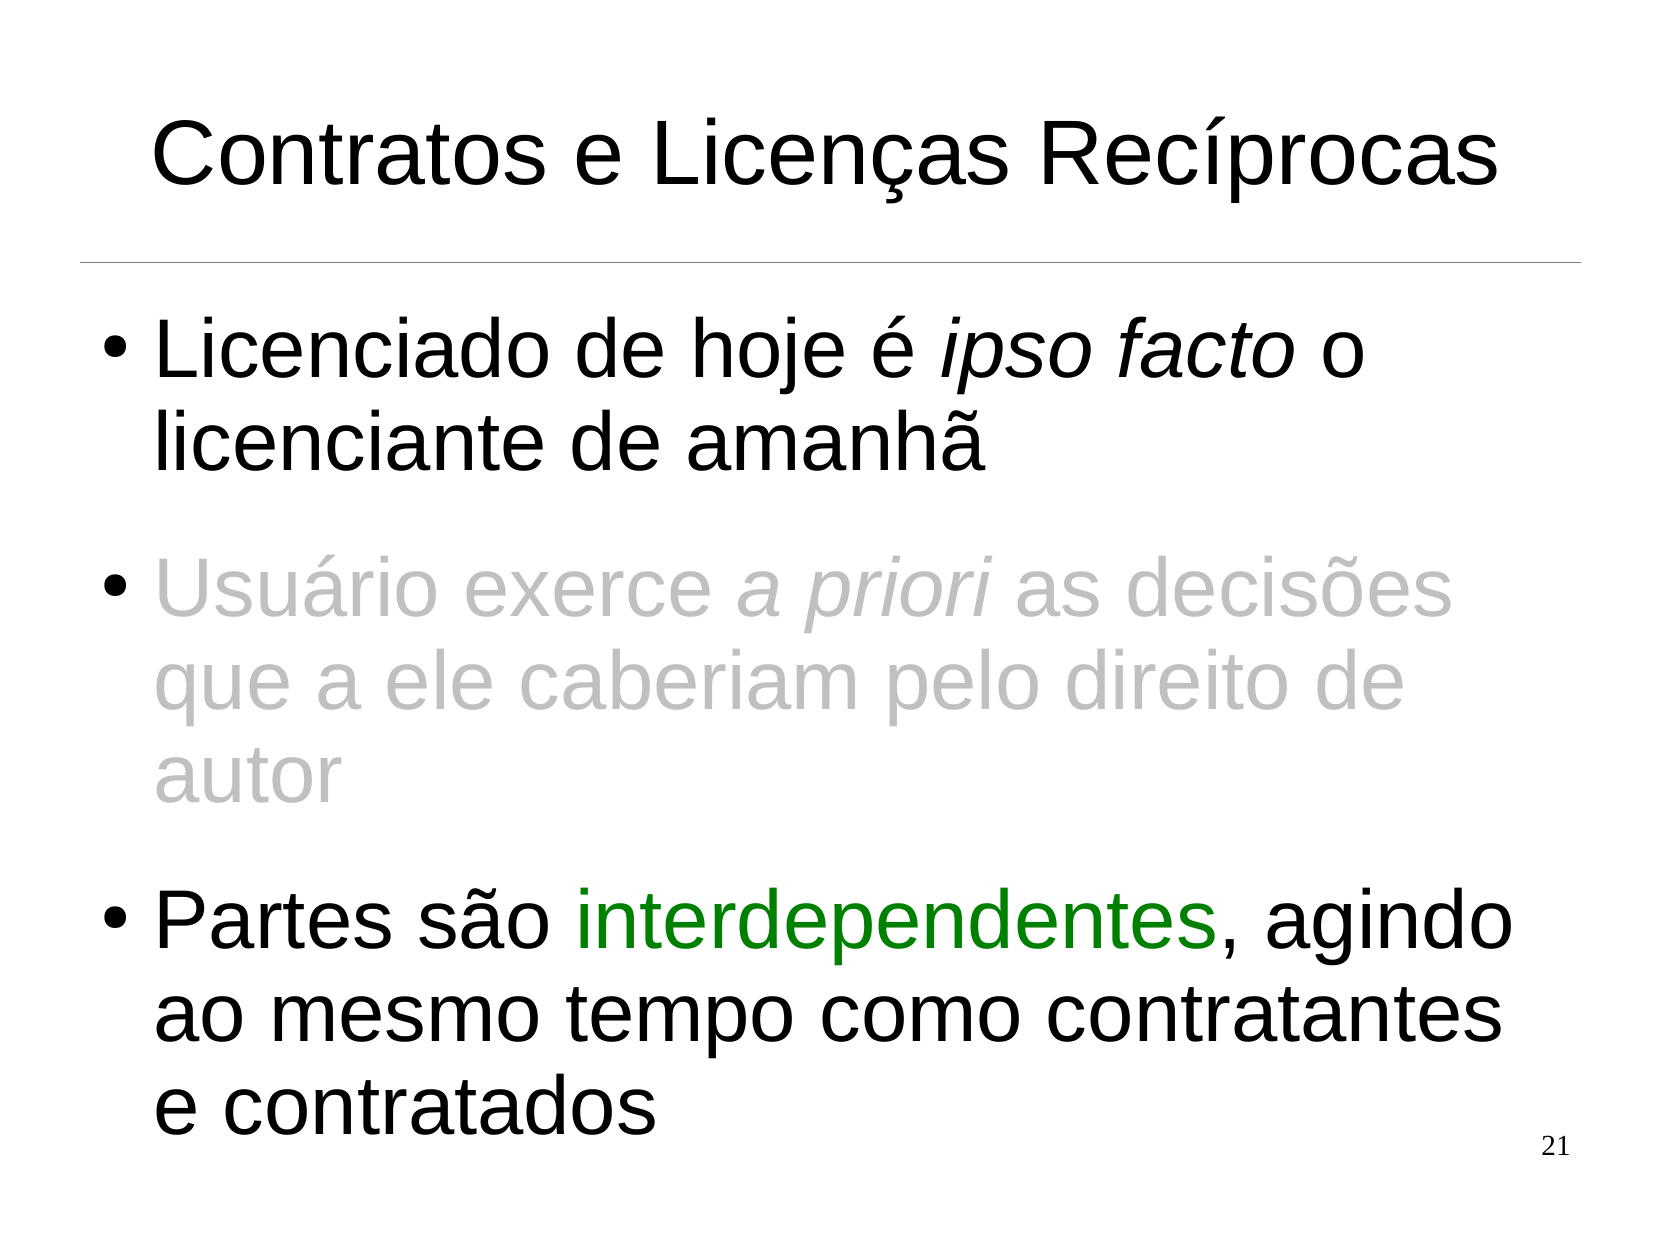

# Contratos e Licenças Recíprocas
Licenciado de hoje é ipso facto o licenciante de amanhã
Usuário exerce a priori as decisões que a ele caberiam pelo direito de autor
Partes são interdependentes, agindo ao mesmo tempo como contratantes e contratados
21